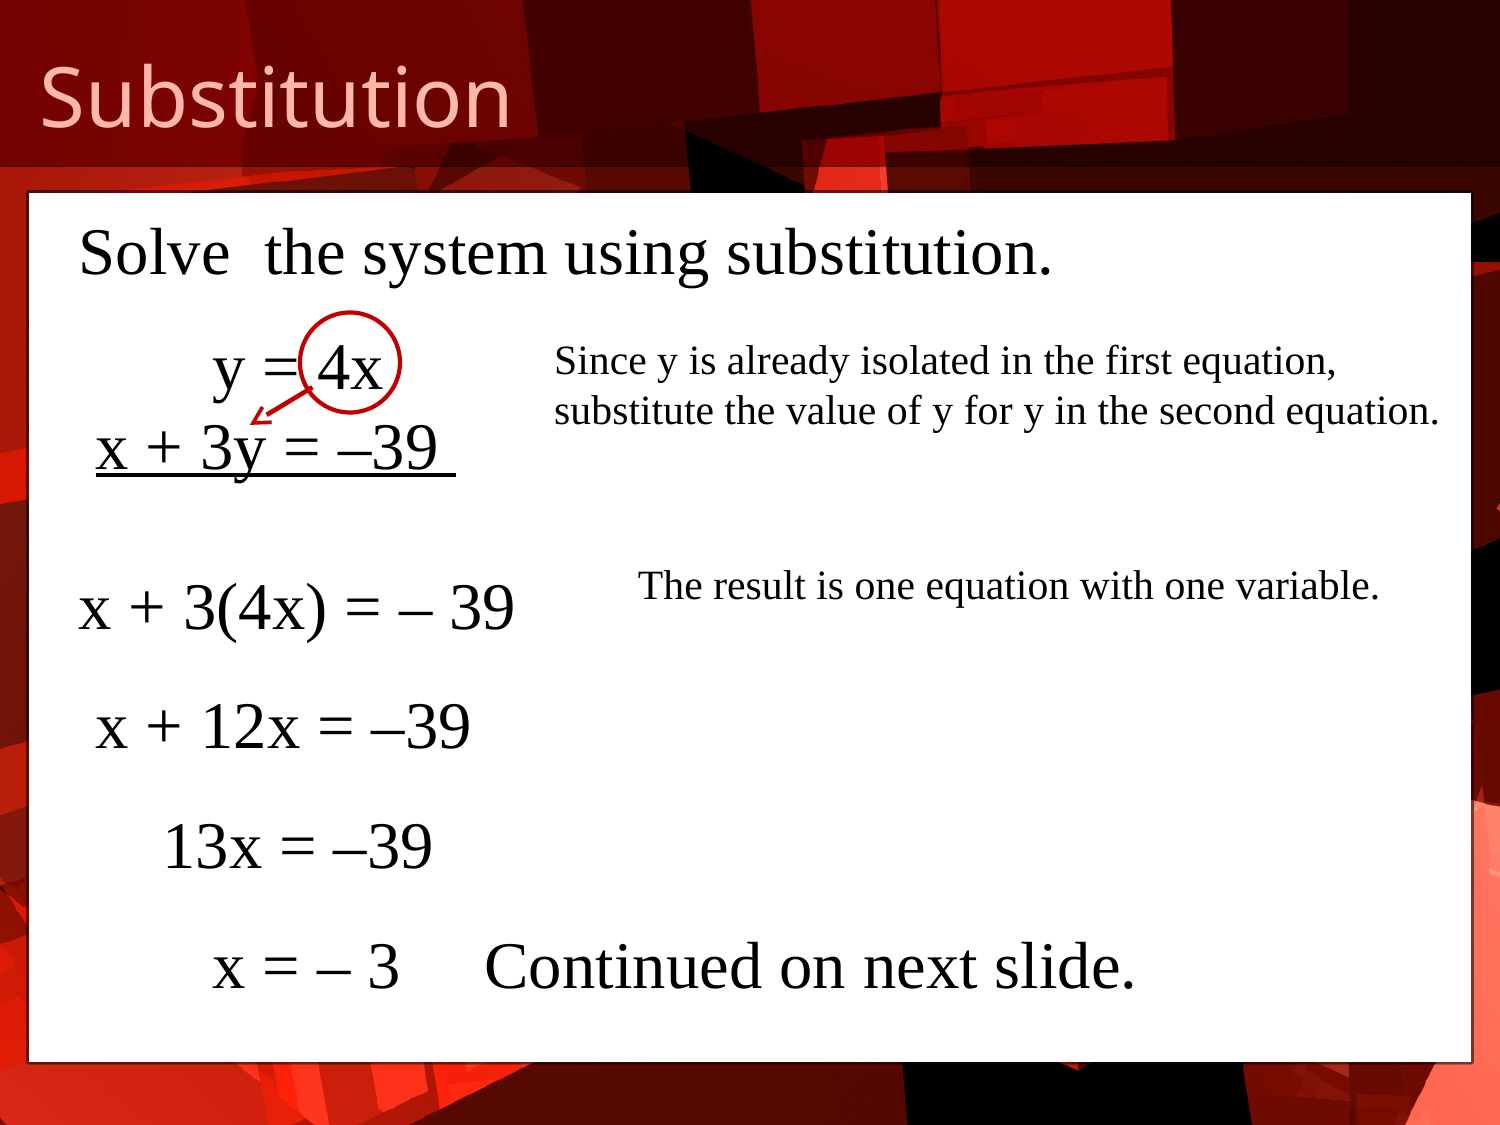

# Substitution
Solve the system using substitution.
 y = 4x
 x + 3y = –39
x + 3(4x) = – 39
 x + 12x = –39
 13x = –39
 x = – 3 Continued on next slide.
Since y is already isolated in the first equation,
substitute the value of y for y in the second equation.
The result is one equation with one variable.